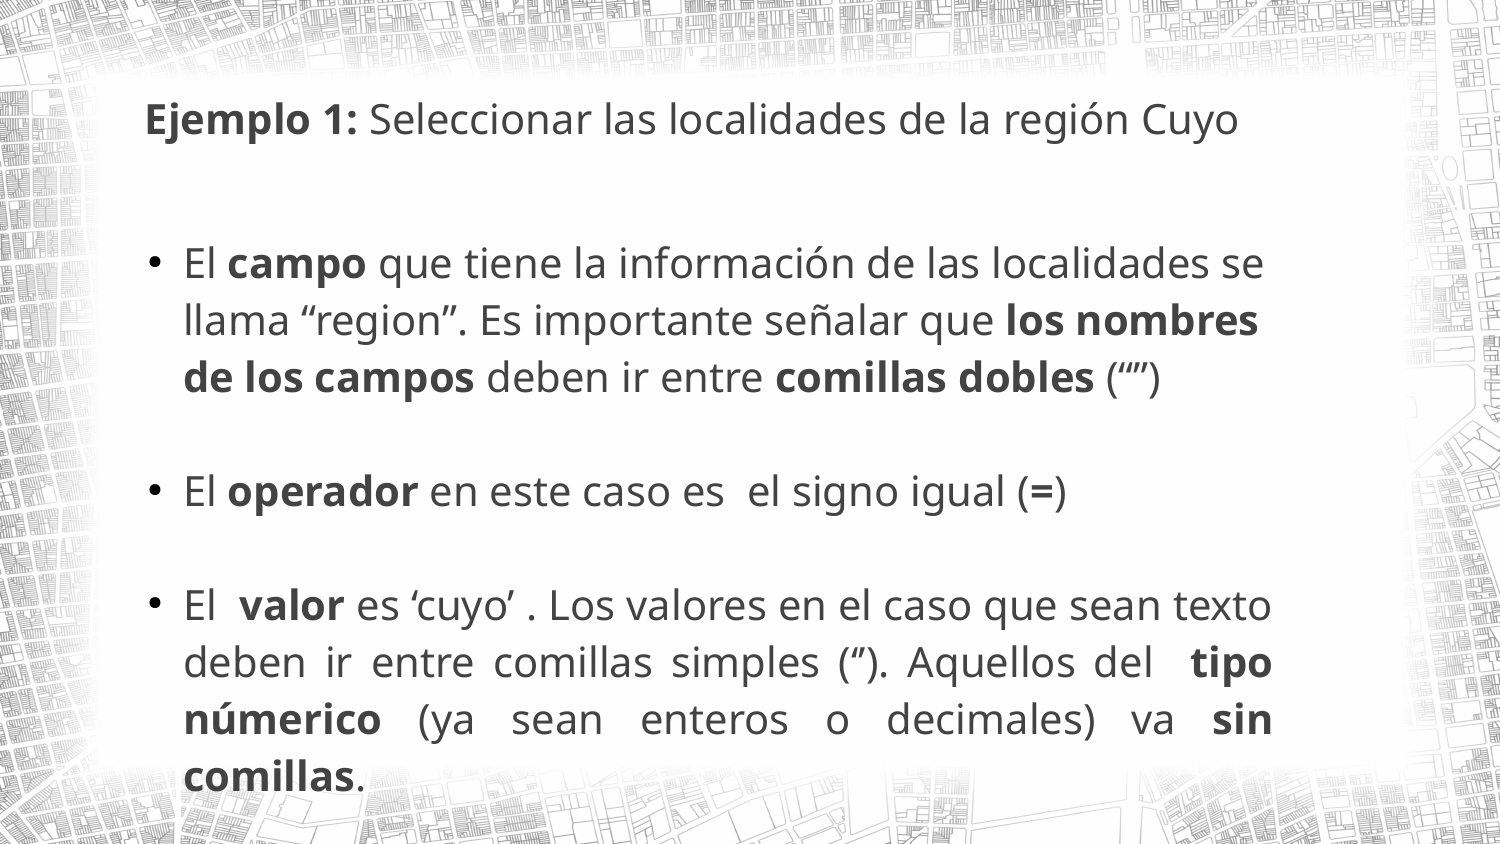

Ejemplo 1: Seleccionar las localidades de la región Cuyo
El campo que tiene la información de las localidades se llama “region”. Es importante señalar que los nombres de los campos deben ir entre comillas dobles (“”)
El operador en este caso es el signo igual (=)
El valor es ‘cuyo’ . Los valores en el caso que sean texto deben ir entre comillas simples (‘’). Aquellos del tipo númerico (ya sean enteros o decimales) va sin comillas.